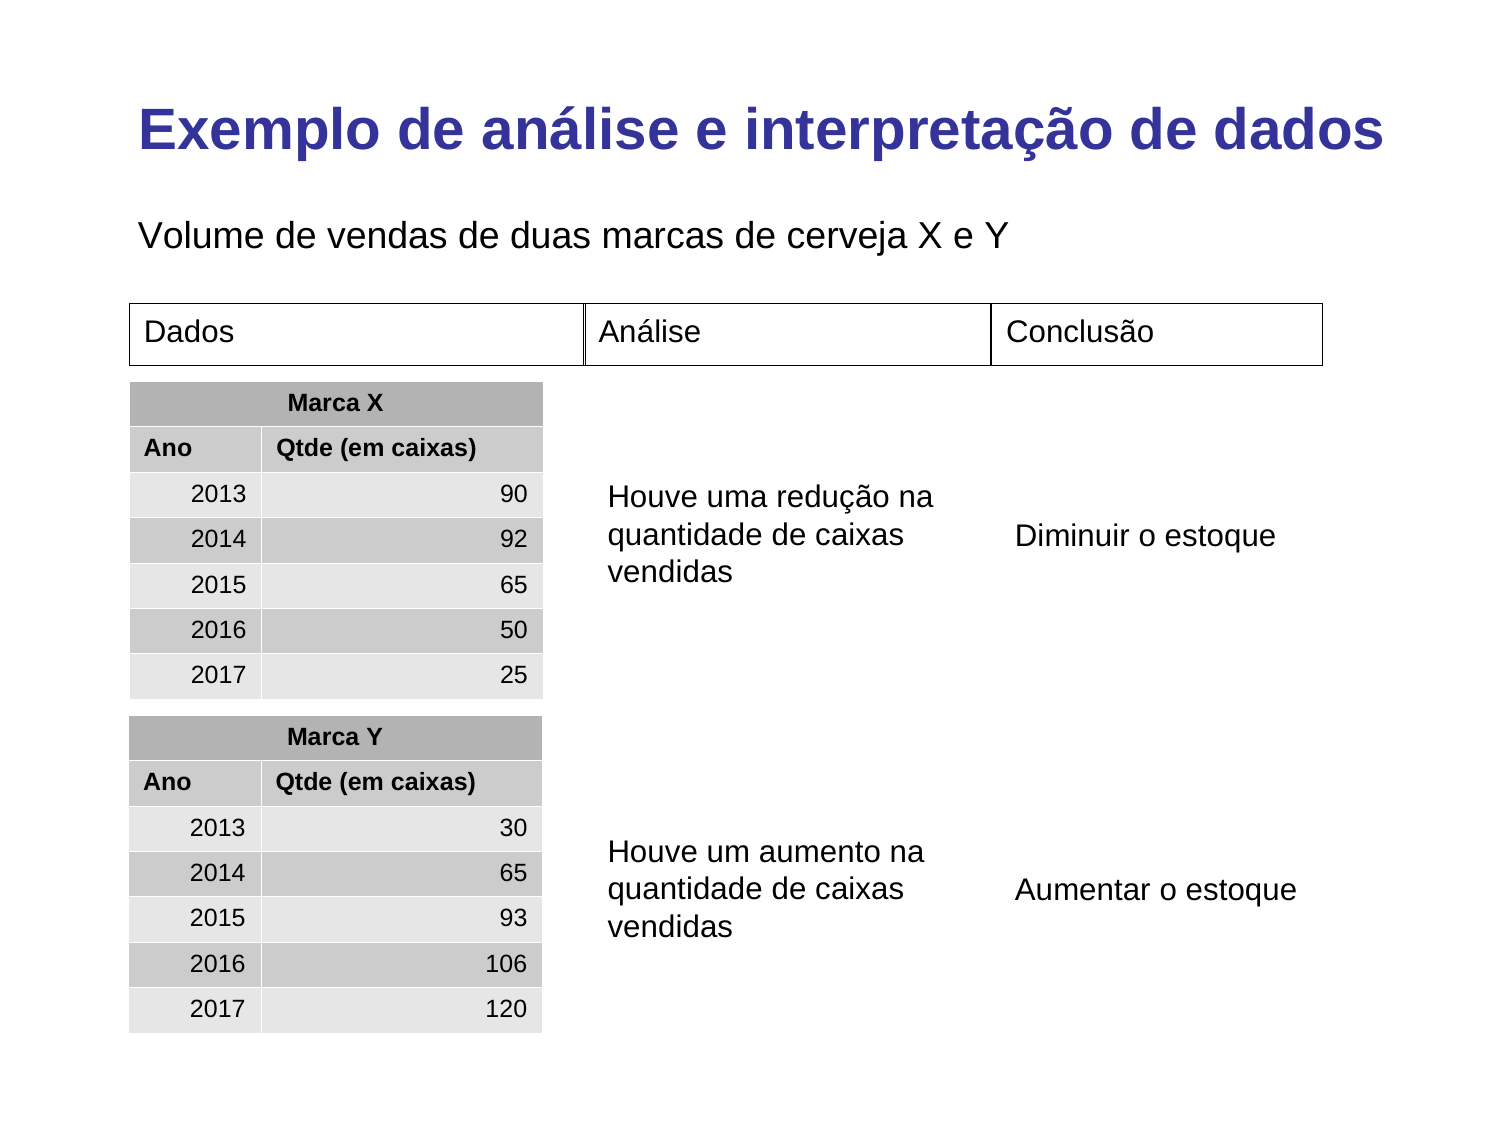

Exemplo de análise e interpretação de dados
Volume de vendas de duas marcas de cerveja X e Y
Dados
Análise
Conclusão
| Marca X | |
| --- | --- |
| Ano | Qtde (em caixas) |
| 2013 | 90 |
| 2014 | 92 |
| 2015 | 65 |
| 2016 | 50 |
| 2017 | 25 |
Houve uma redução na quantidade de caixas vendidas
Diminuir o estoque
| Marca Y | |
| --- | --- |
| Ano | Qtde (em caixas) |
| 2013 | 30 |
| 2014 | 65 |
| 2015 | 93 |
| 2016 | 106 |
| 2017 | 120 |
Houve um aumento na quantidade de caixas vendidas
Aumentar o estoque